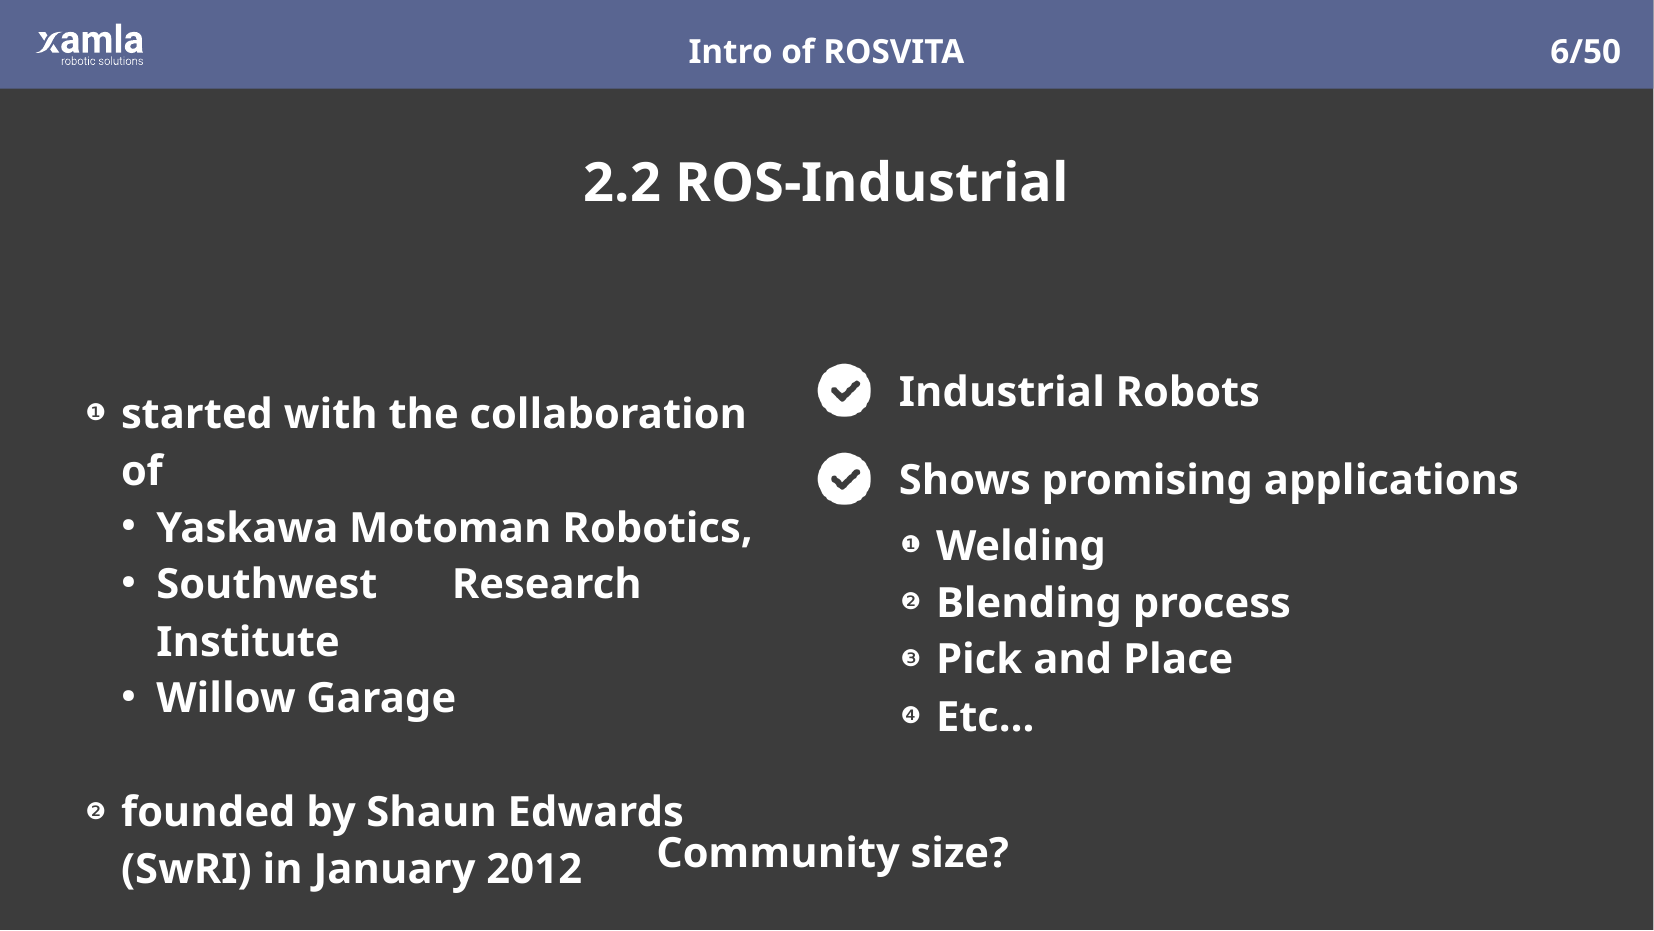

Intro of ROSVITA
6/50
2.2 ROS-Industrial
started with the collaboration of
Yaskawa Motoman Robotics,
Southwest 	Research Institute
Willow Garage
founded by Shaun Edwards (SwRI) in January 2012
Industrial Robots
Shows promising applications
Welding
Blending process
Pick and Place
Etc…
Community size?